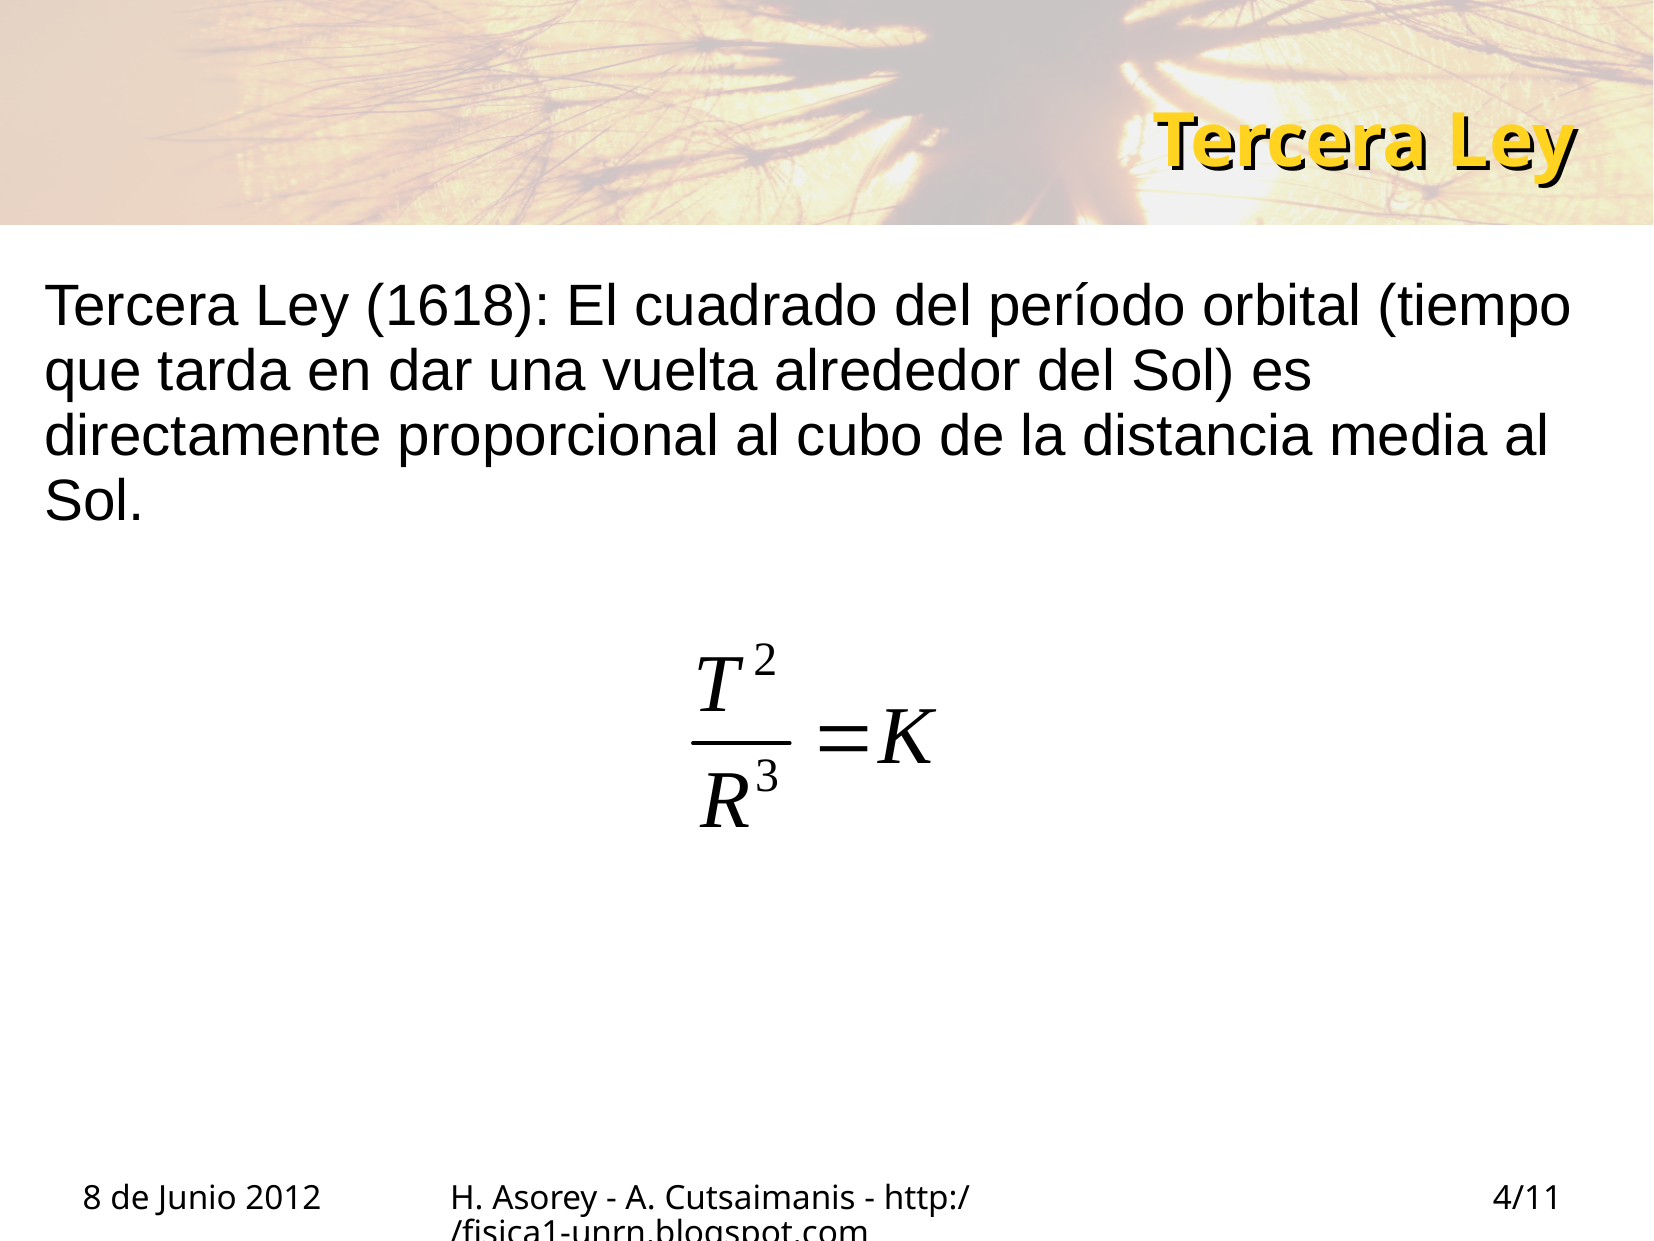

# Tercera Ley
Tercera Ley (1618): El cuadrado del período orbital (tiempo que tarda en dar una vuelta alrededor del Sol) es directamente proporcional al cubo de la distancia media al Sol.
8 de Junio 2012
H. Asorey - A. Cutsaimanis - http://fisica1-unrn.blogspot.com
4